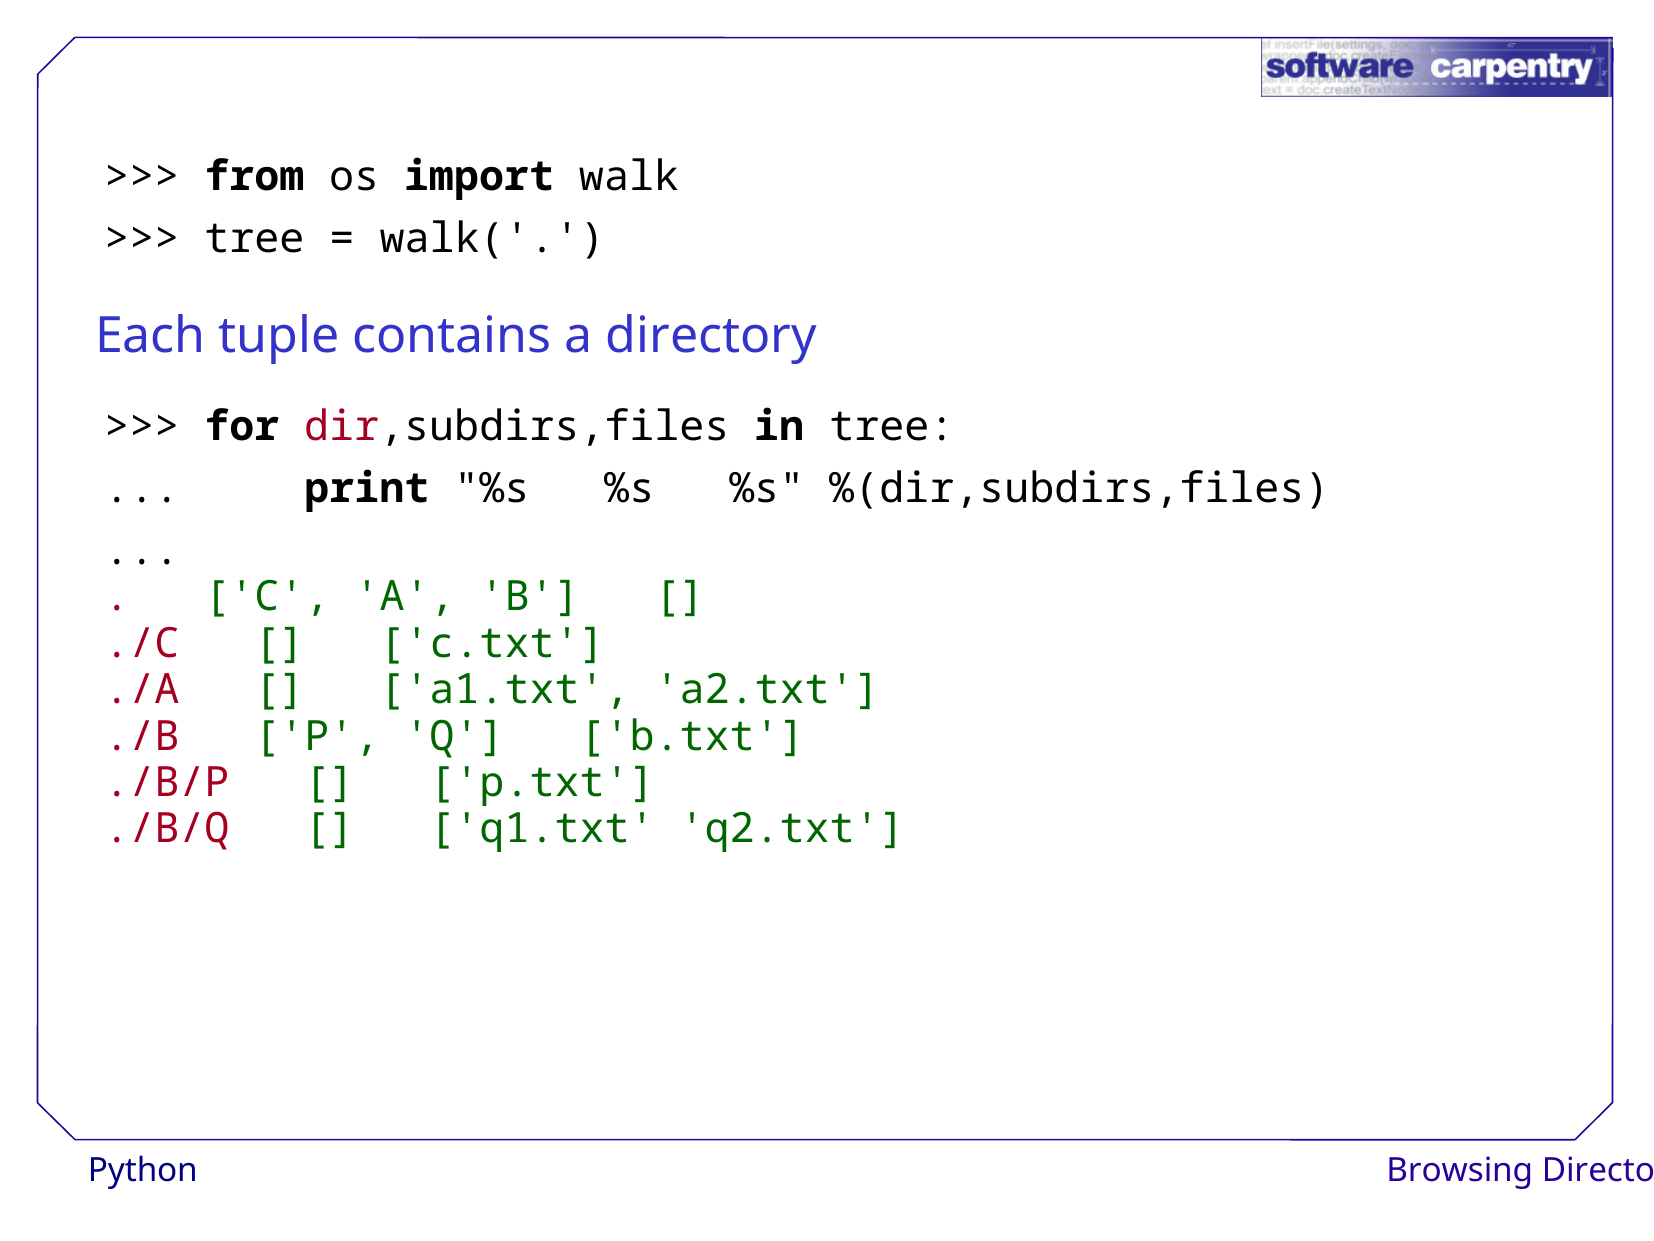

>>> from os import walk
>>> tree = walk('.')
>>> for dir,subdirs,files in tree:
... print "%s %s %s" %(dir,subdirs,files)
...
. ['C', 'A', 'B'] []
./C [] ['c.txt']
./A [] ['a1.txt', 'a2.txt']
./B ['P', 'Q'] ['b.txt']
./B/P [] ['p.txt']
./B/Q [] ['q1.txt' 'q2.txt']
Each tuple contains a directory